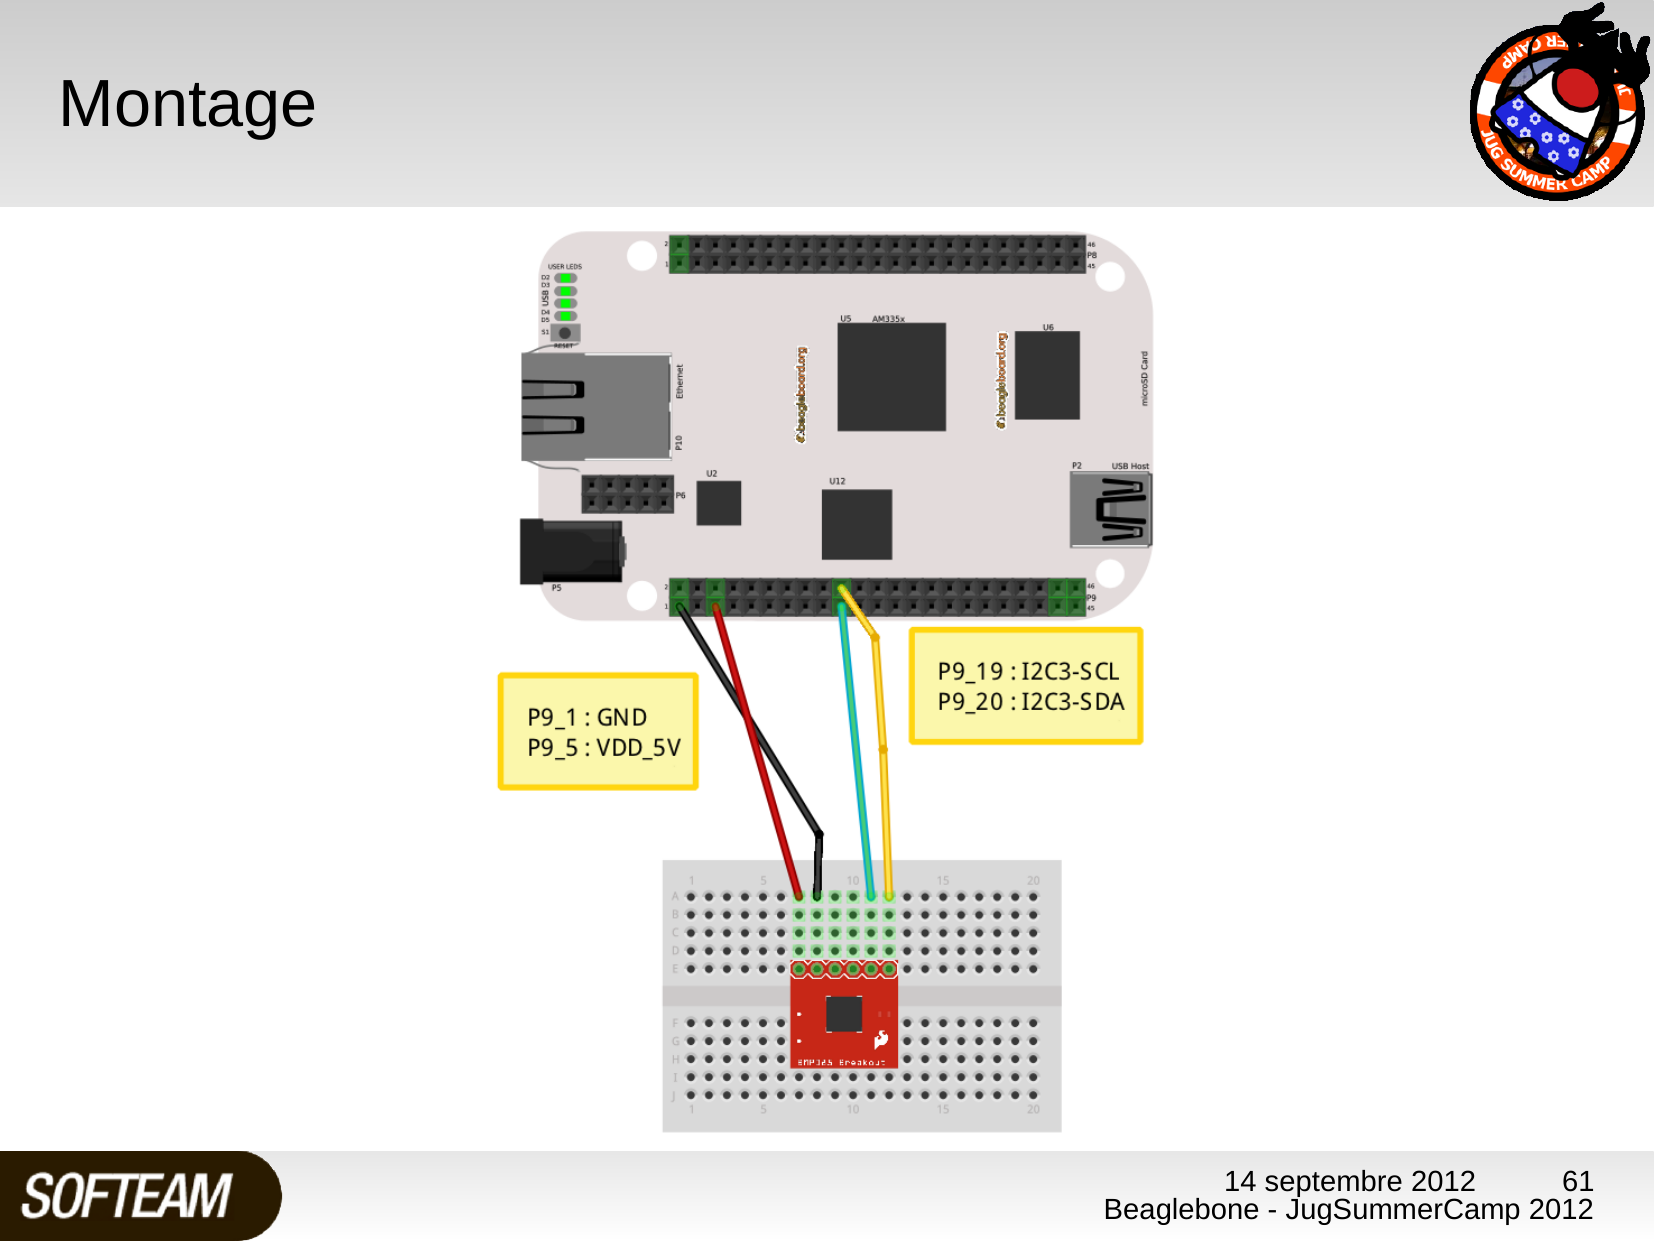

# Montage
14 septembre 2012
61
Beaglebone - JugSummerCamp 2012